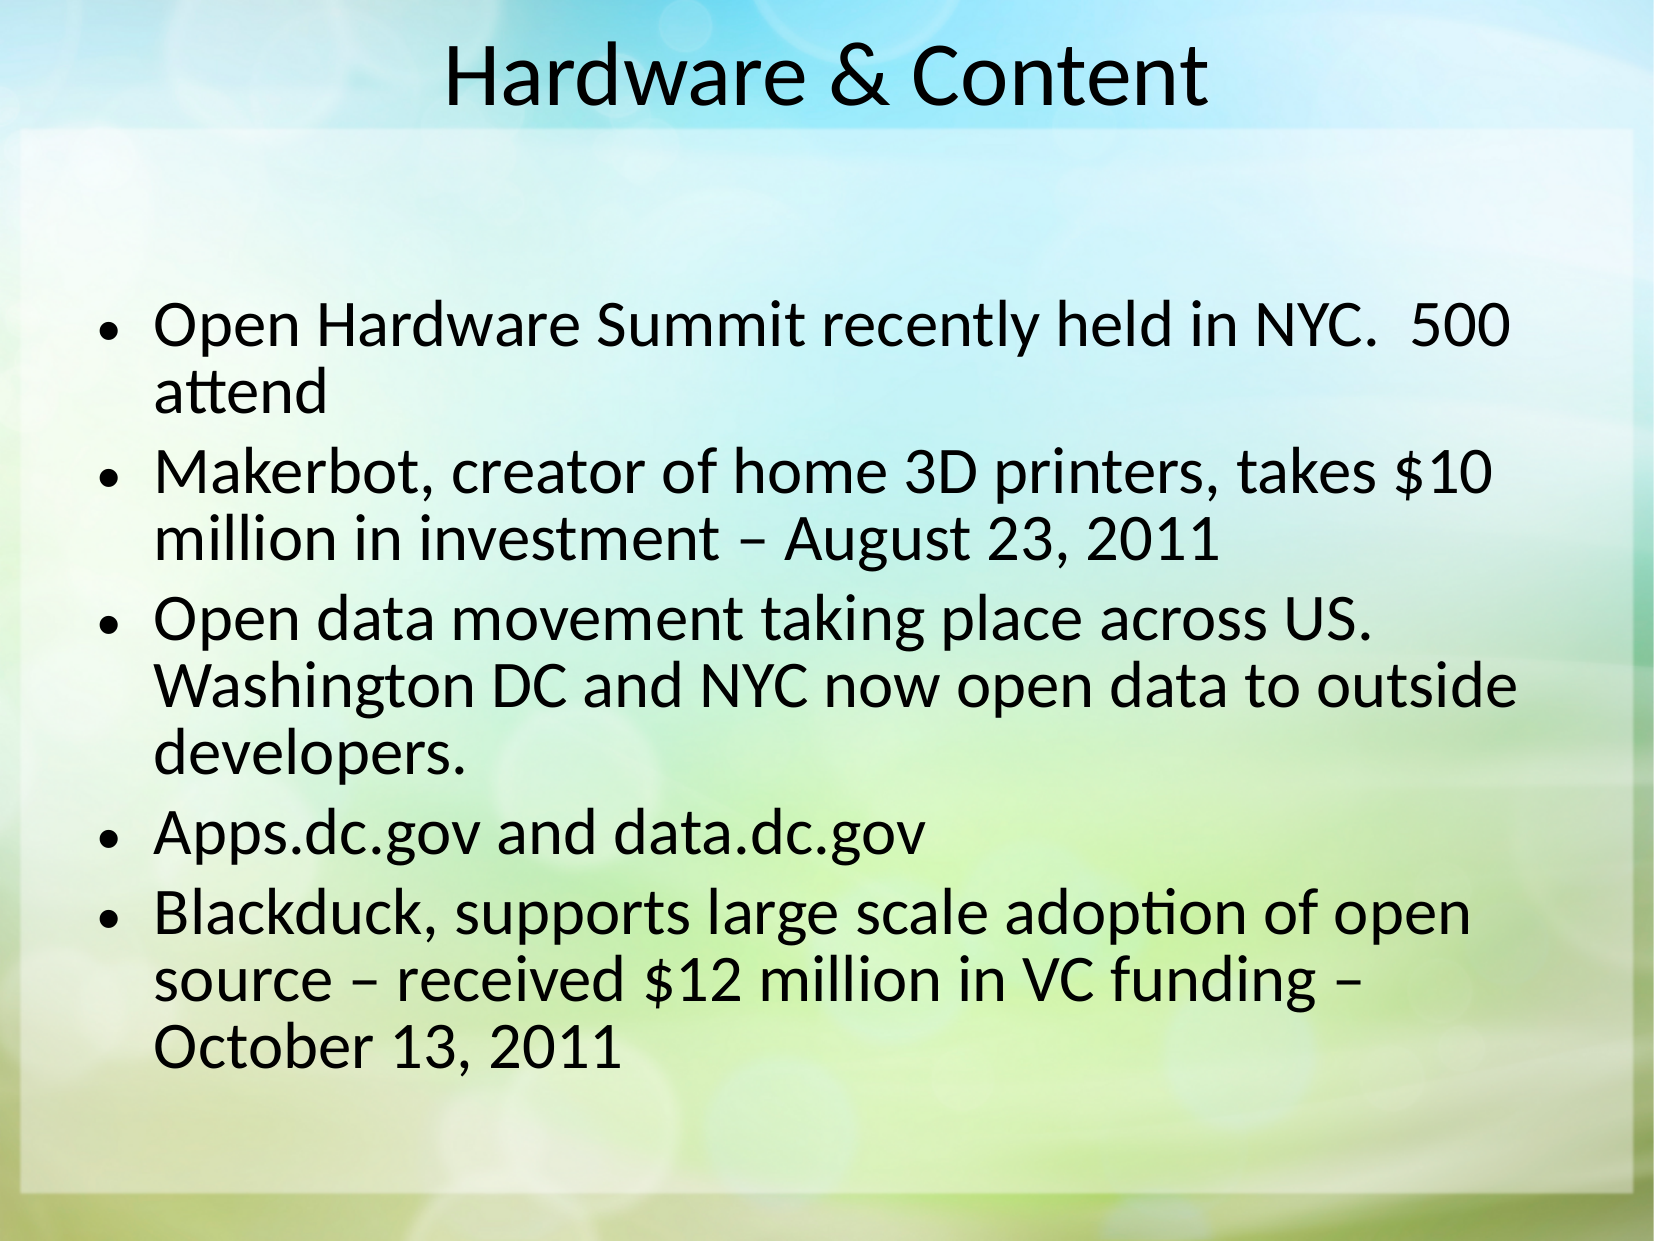

# Hardware & Content
Open Hardware Summit recently held in NYC. 500 attend
Makerbot, creator of home 3D printers, takes $10 million in investment – August 23, 2011
Open data movement taking place across US. Washington DC and NYC now open data to outside developers.
Apps.dc.gov and data.dc.gov
Blackduck, supports large scale adoption of open source – received $12 million in VC funding – October 13, 2011